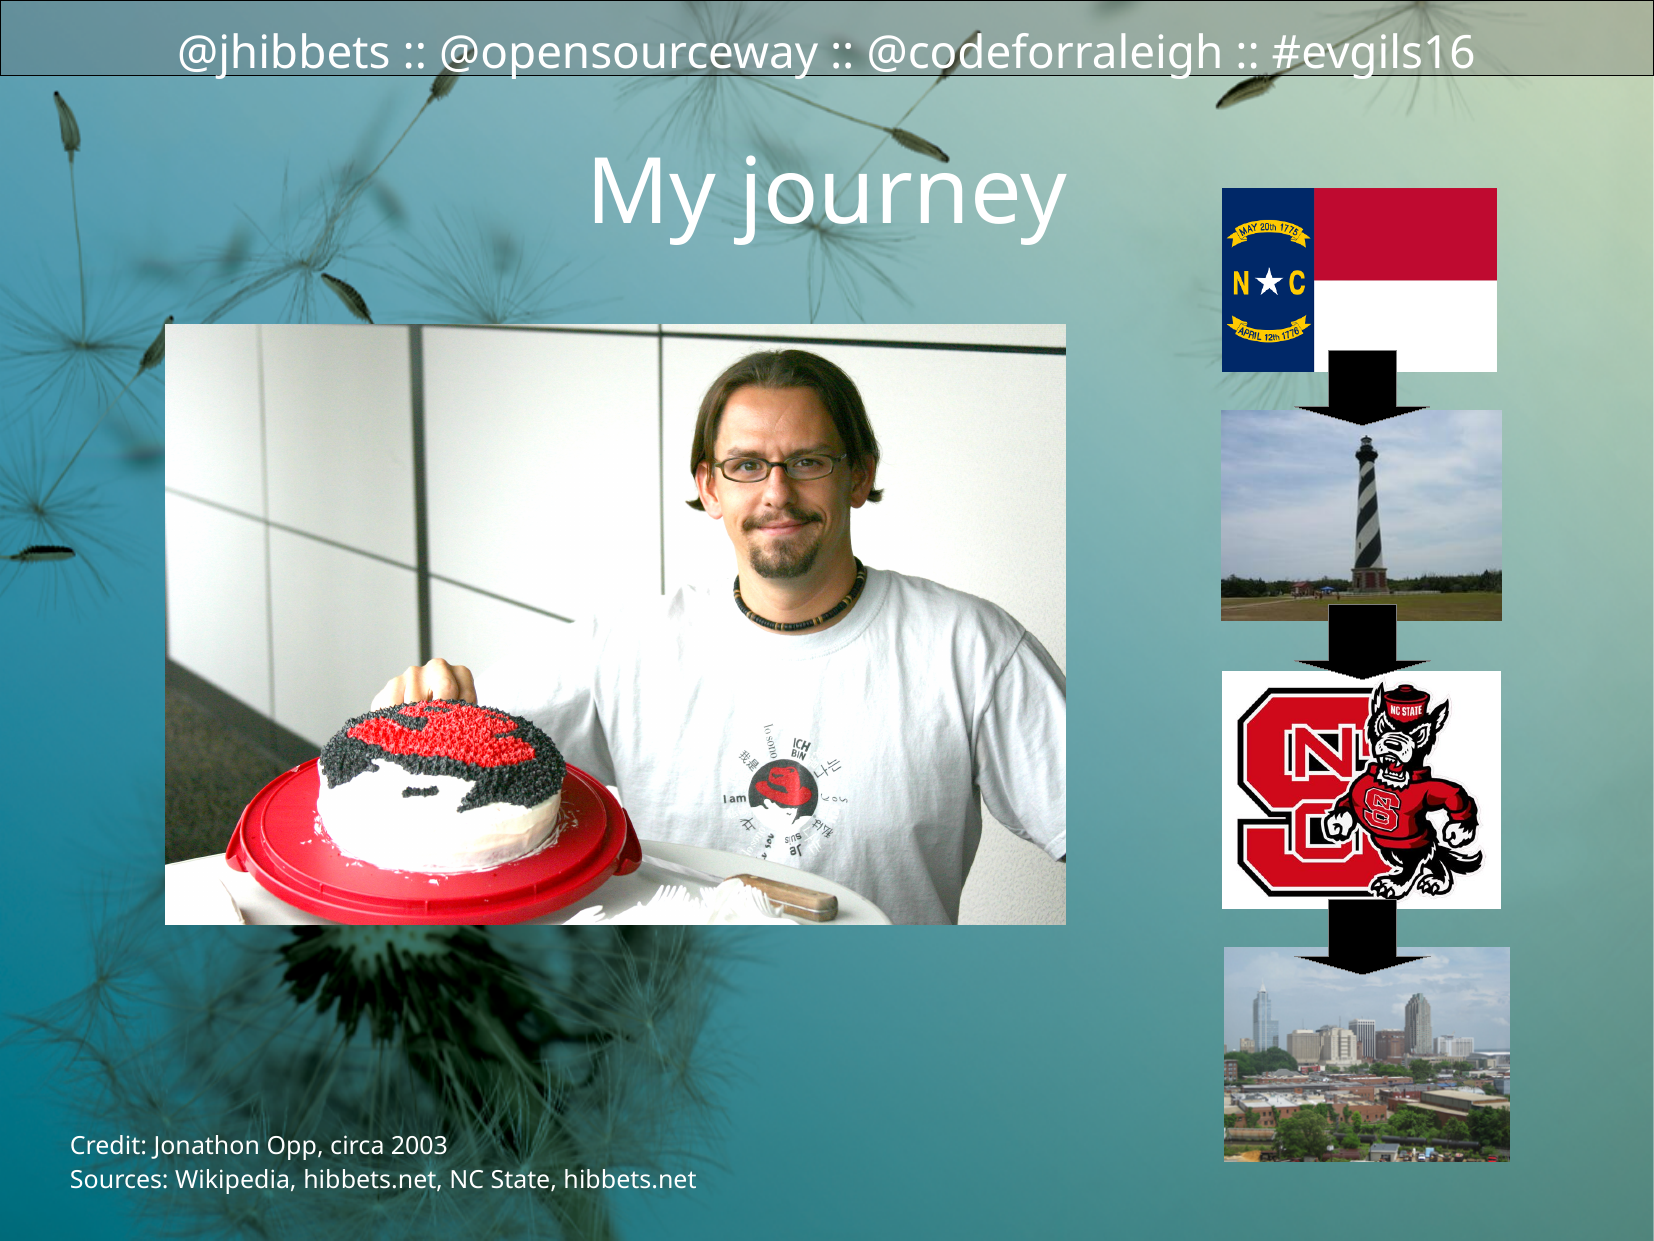

# My journey
Credit: Jonathon Opp, circa 2003
Sources: Wikipedia, hibbets.net, NC State, hibbets.net